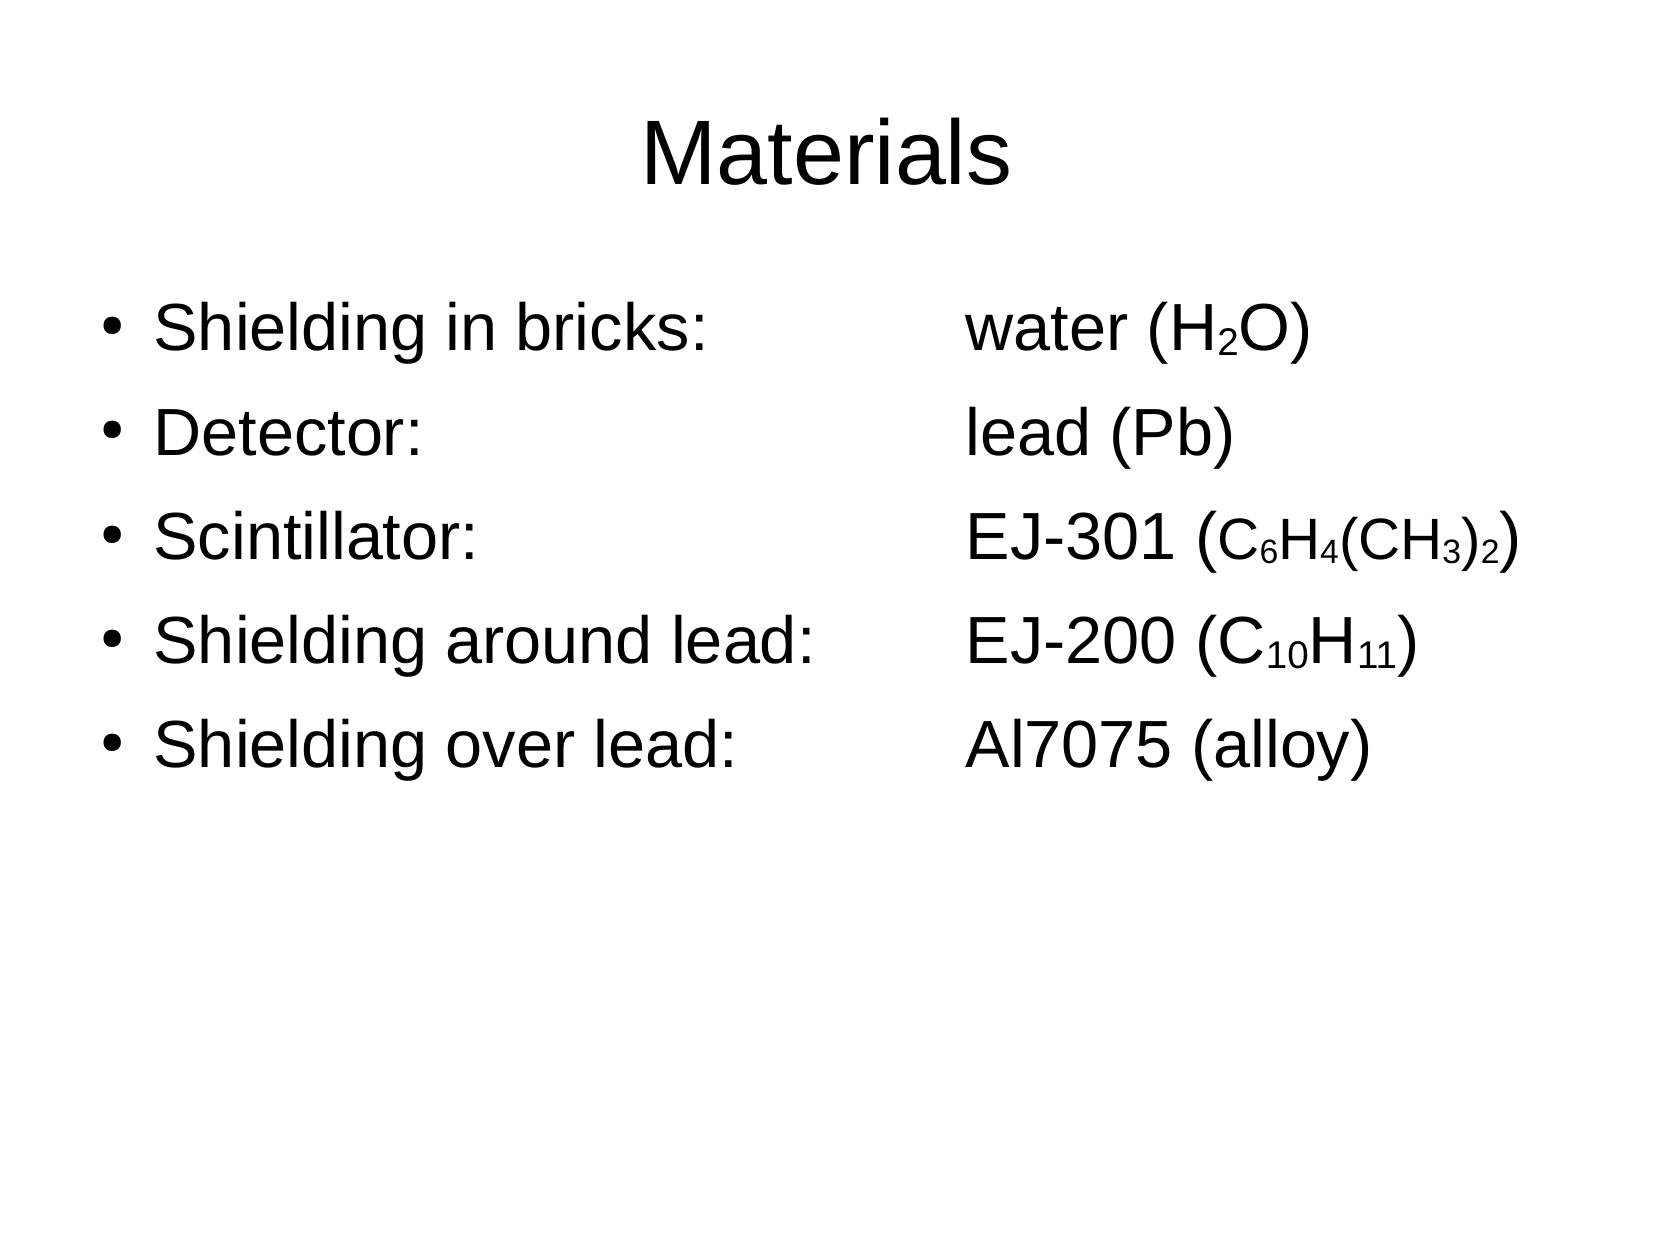

# Materials
Shielding in bricks: 				water (H2O)
Detector: 								lead (Pb)
Scintillator: 							EJ-301 (C6H4(CH3)2)
Shielding around lead: 		EJ-200 (C10H11)
Shielding over lead: 			Al7075 (alloy)